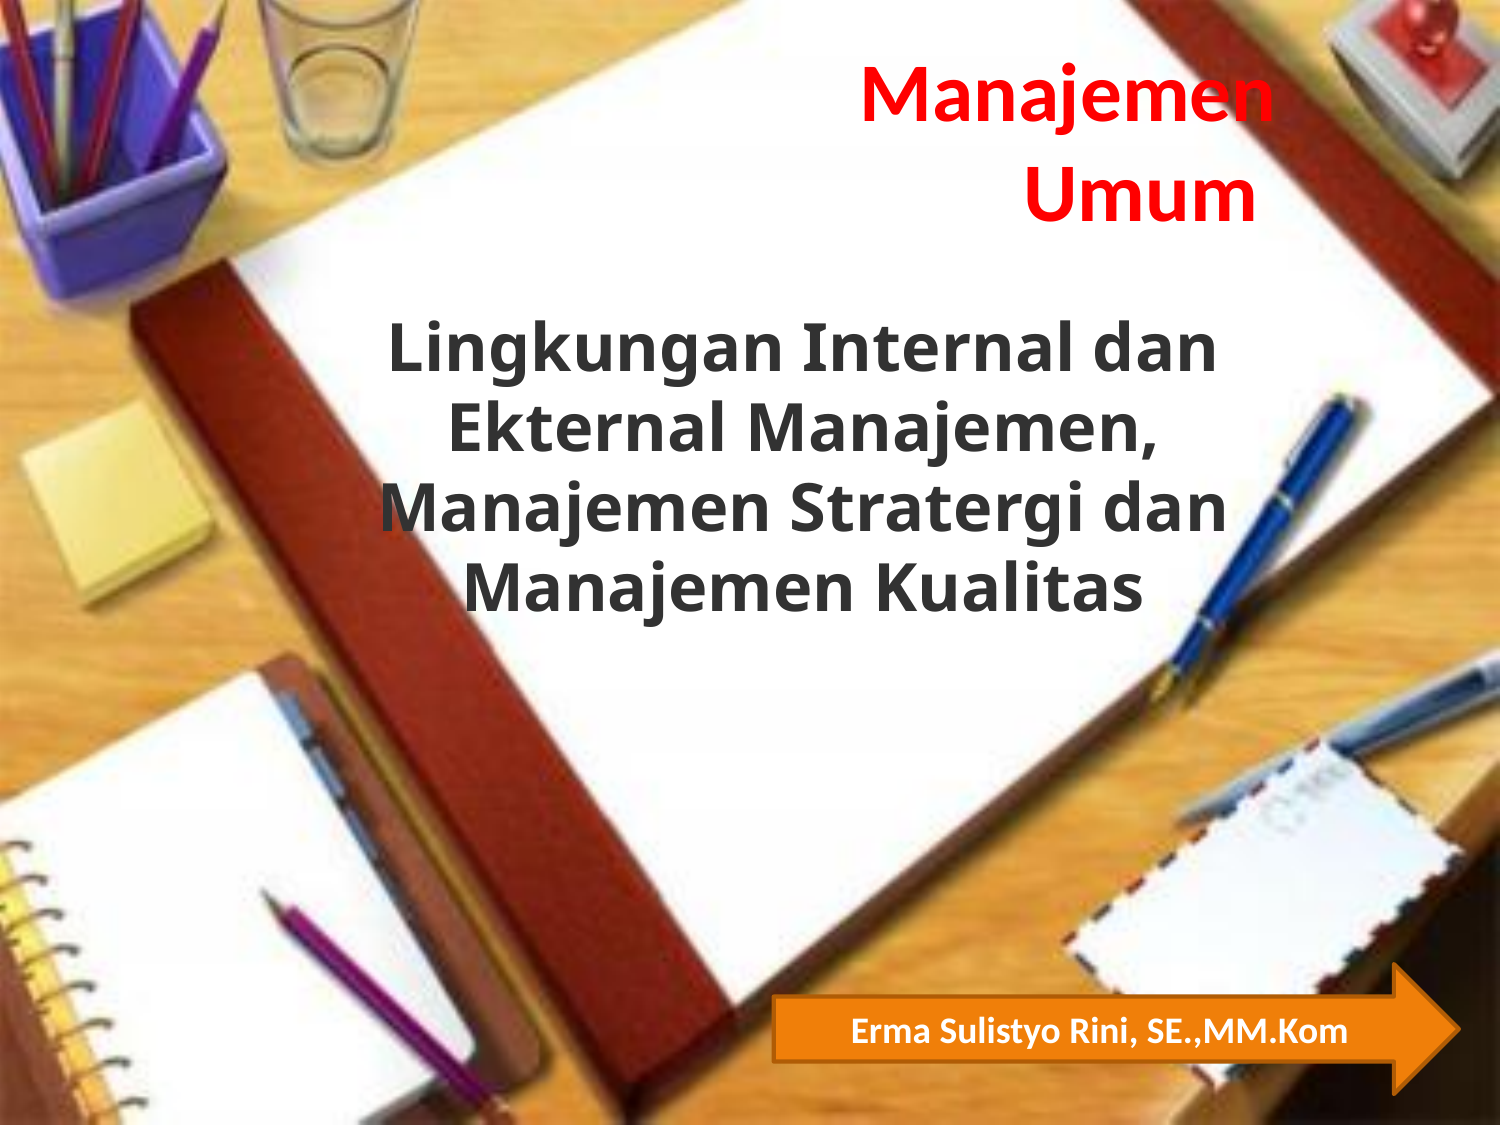

Manajemen Umum
# Lingkungan Internal dan Ekternal Manajemen, Manajemen Stratergi dan Manajemen Kualitas
Erma Sulistyo Rini, SE.,MM.Kom